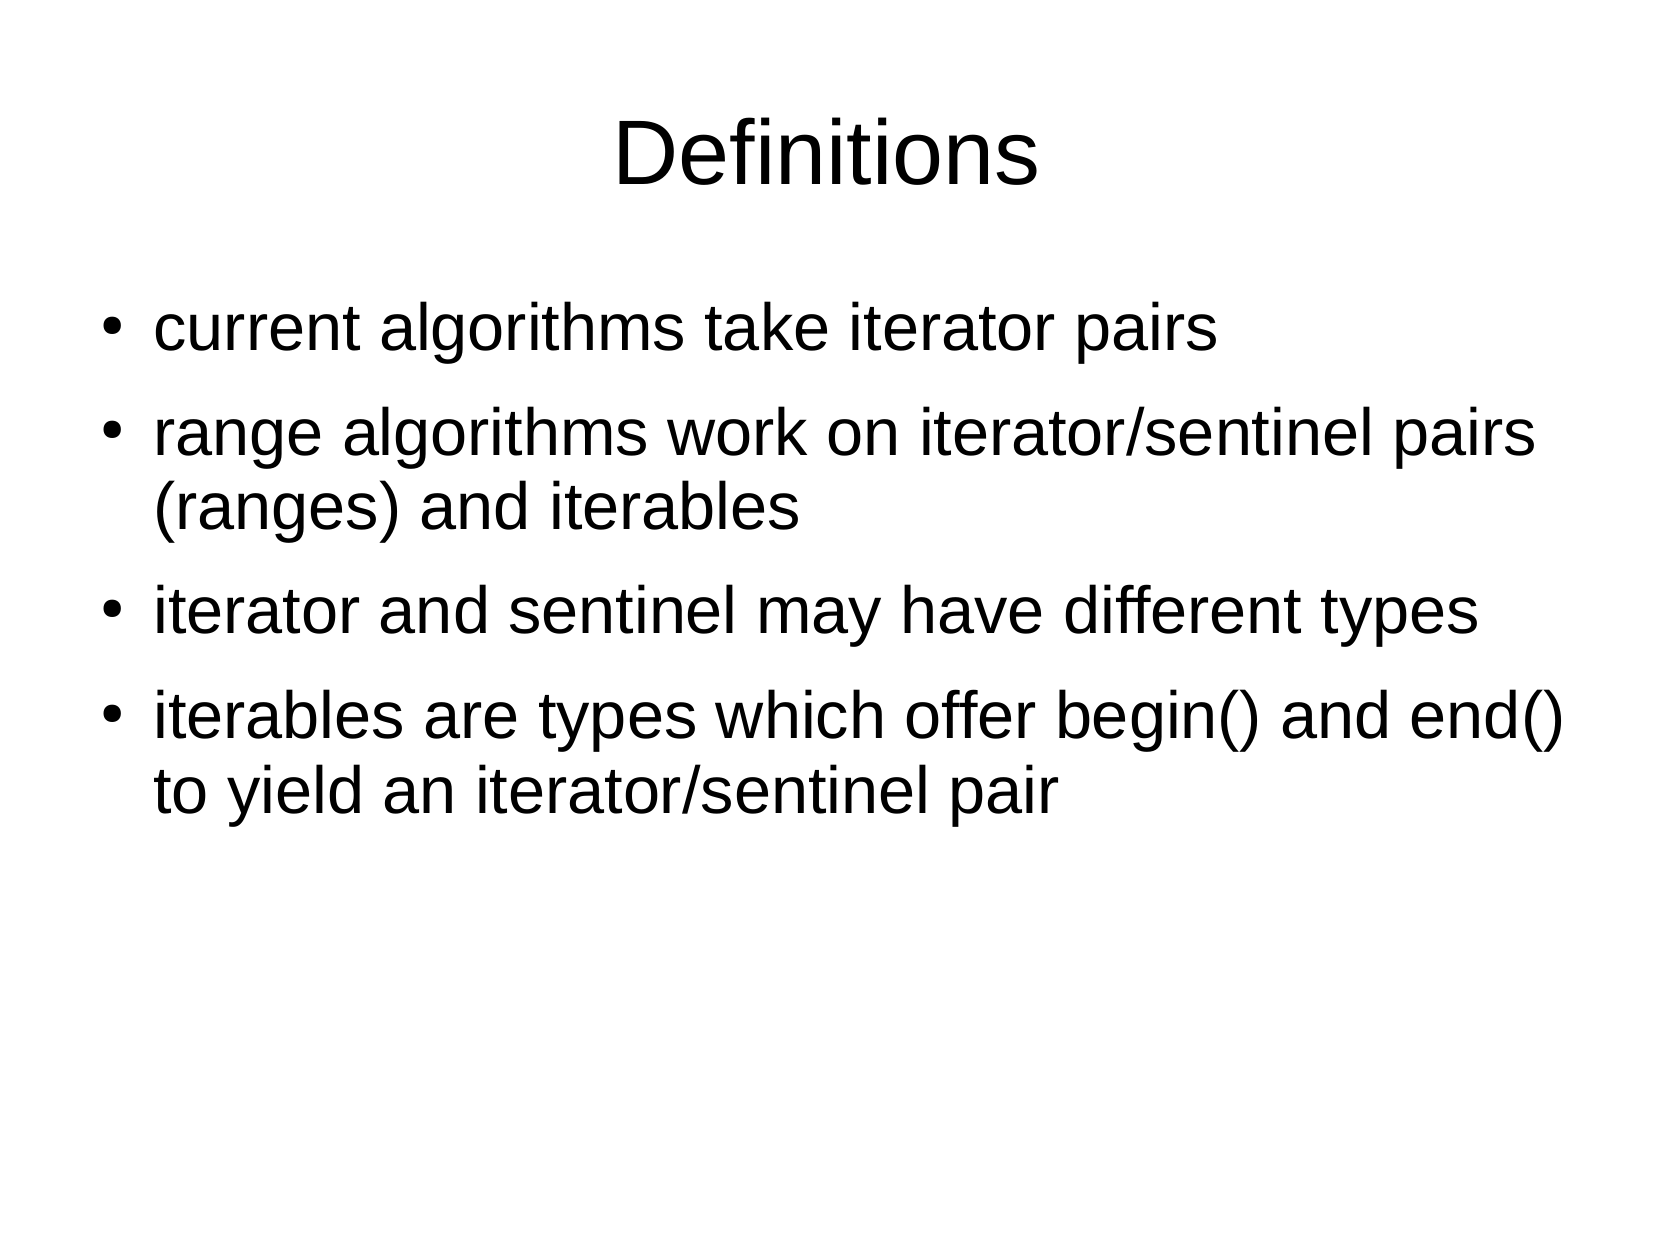

# Definitions
current algorithms take iterator pairs
range algorithms work on iterator/sentinel pairs (ranges) and iterables
iterator and sentinel may have different types
iterables are types which offer begin() and end() to yield an iterator/sentinel pair